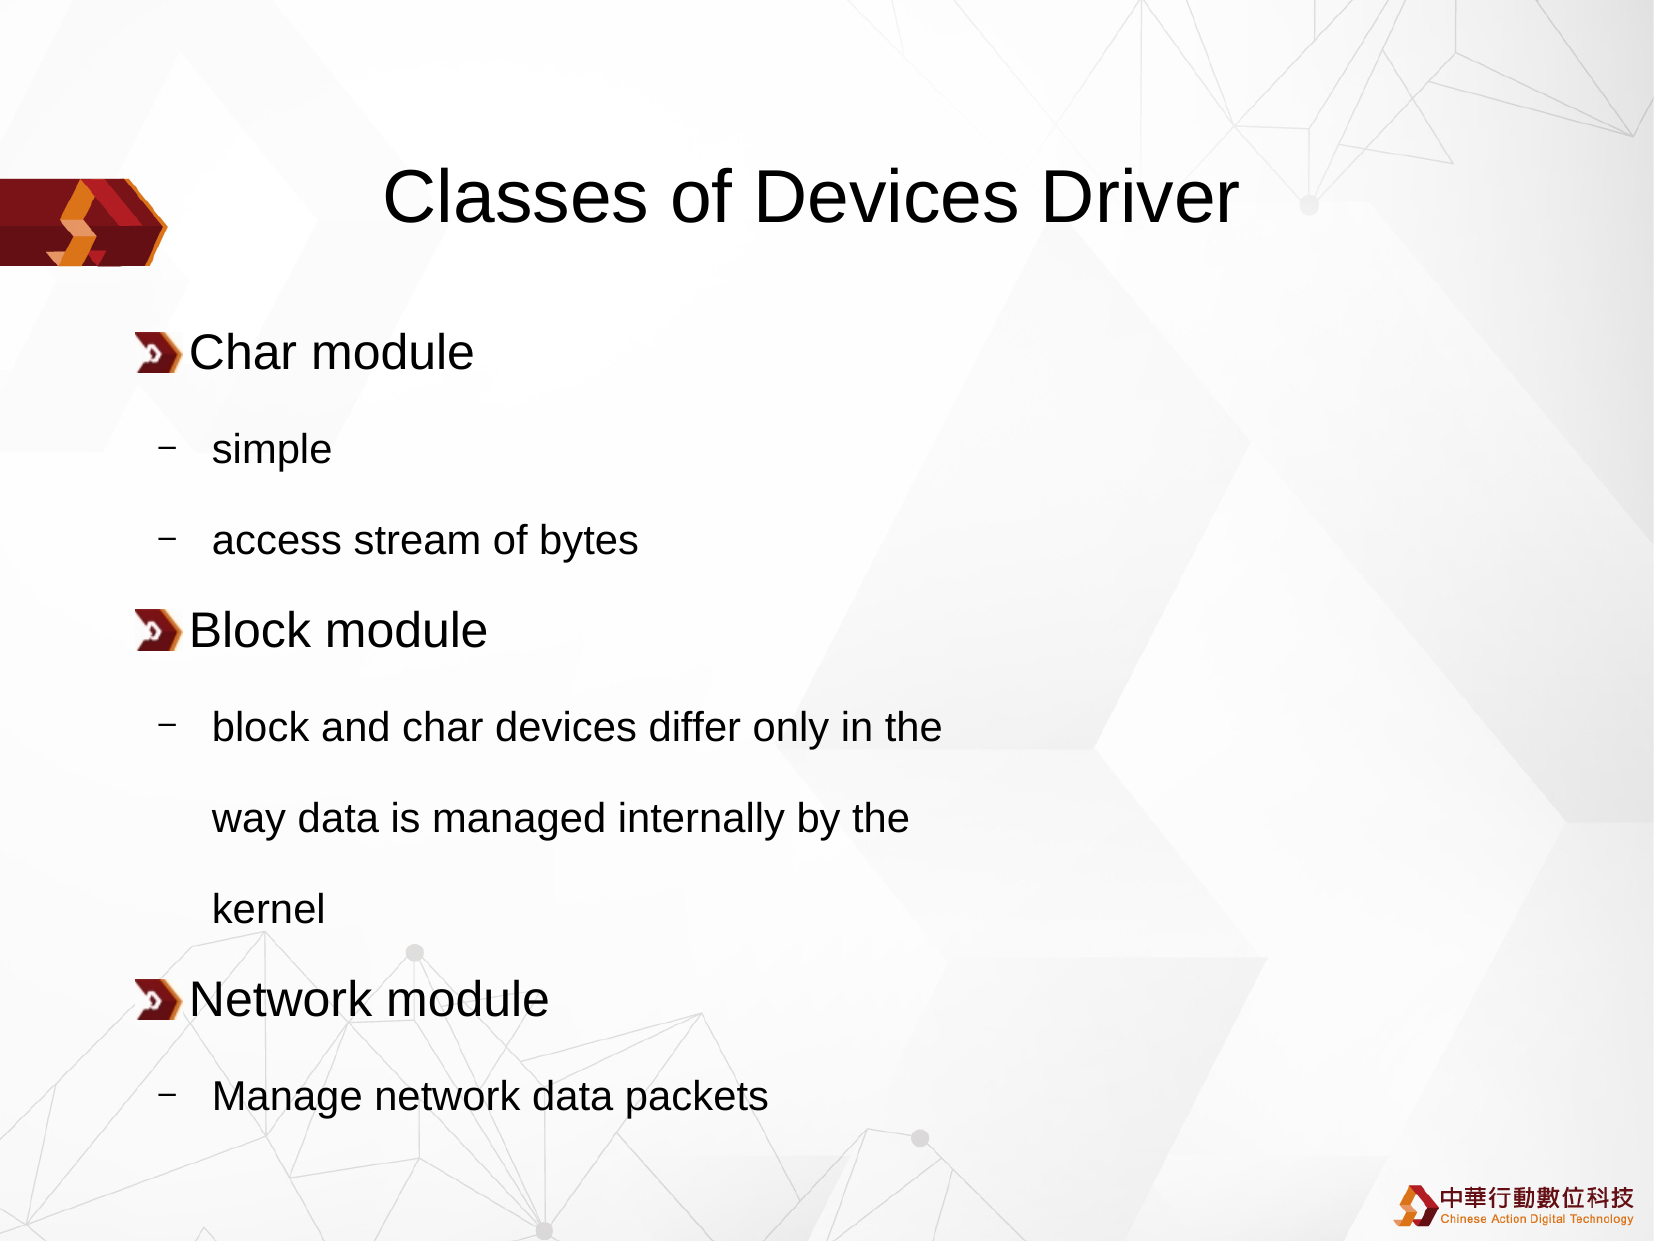

# Classes of Devices Driver
Char module
simple
access stream of bytes
Block module
block and char devices differ only in the
way data is managed internally by the
kernel
Network module
Manage network data packets